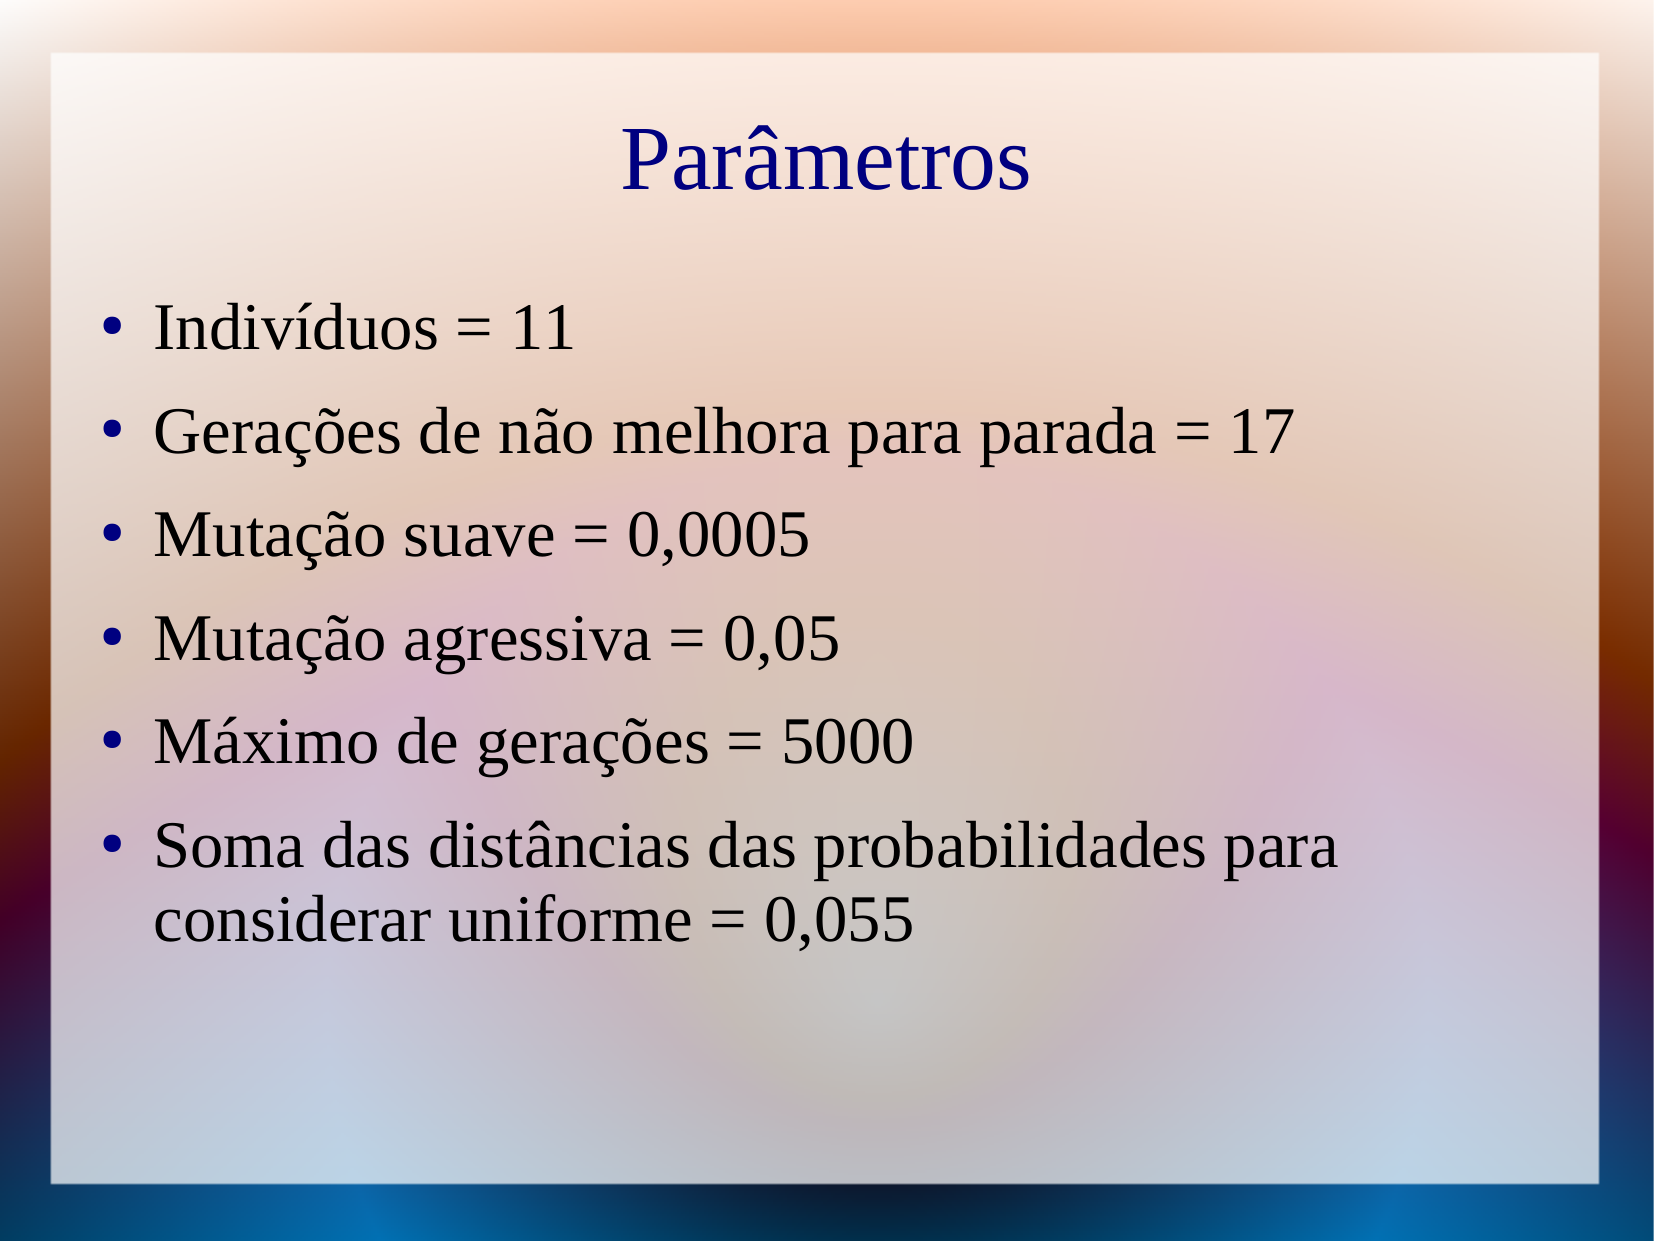

# Parâmetros
Indivíduos = 11
Gerações de não melhora para parada = 17
Mutação suave = 0,0005
Mutação agressiva = 0,05
Máximo de gerações = 5000
Soma das distâncias das probabilidades para considerar uniforme = 0,055